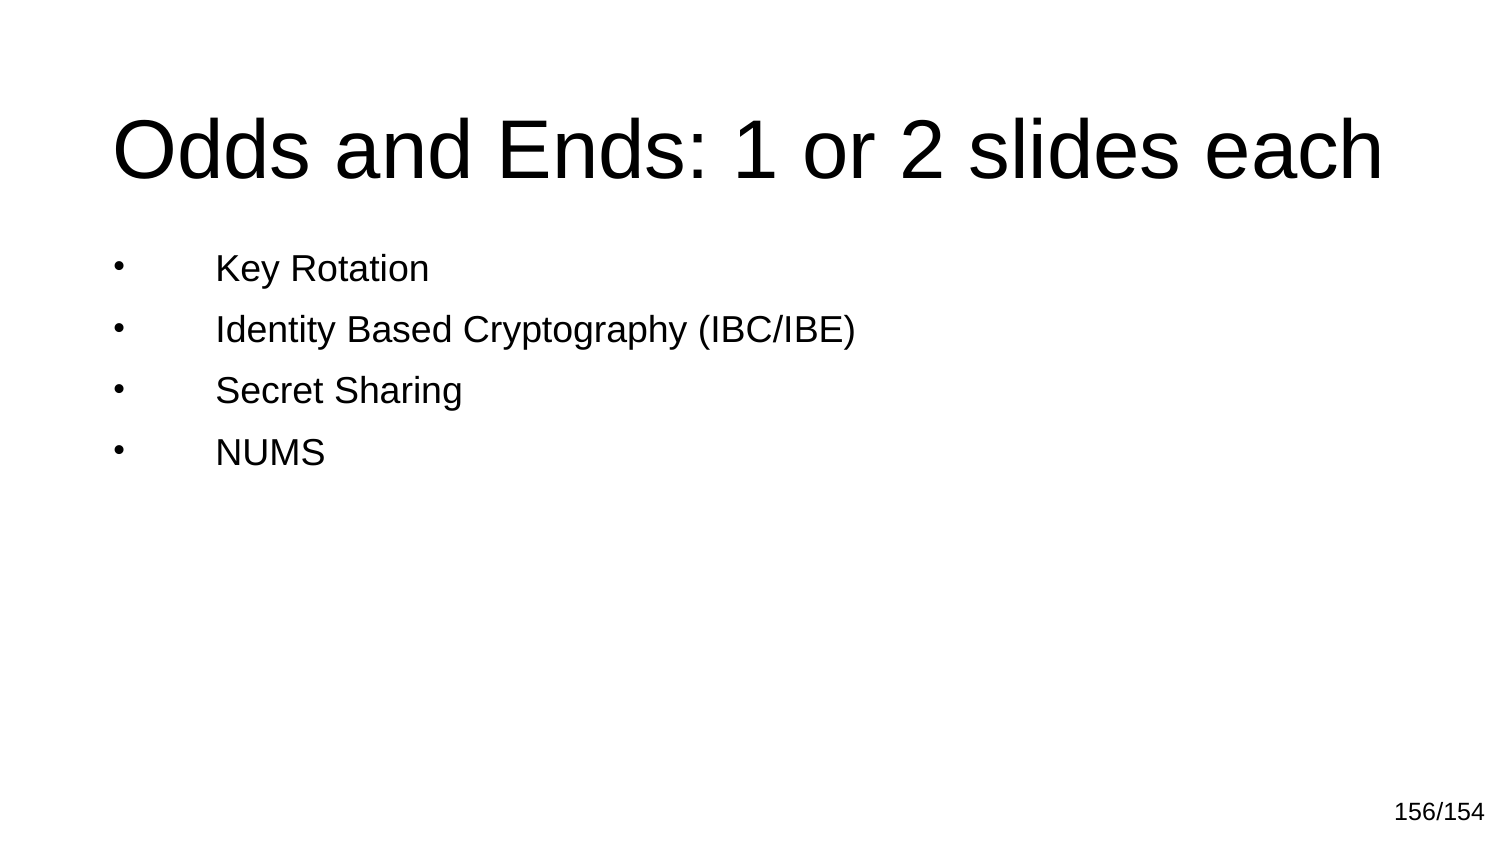

# Odds and Ends: 1 or 2 slides each
Key Rotation
Identity Based Cryptography (IBC/IBE)
Secret Sharing
NUMS